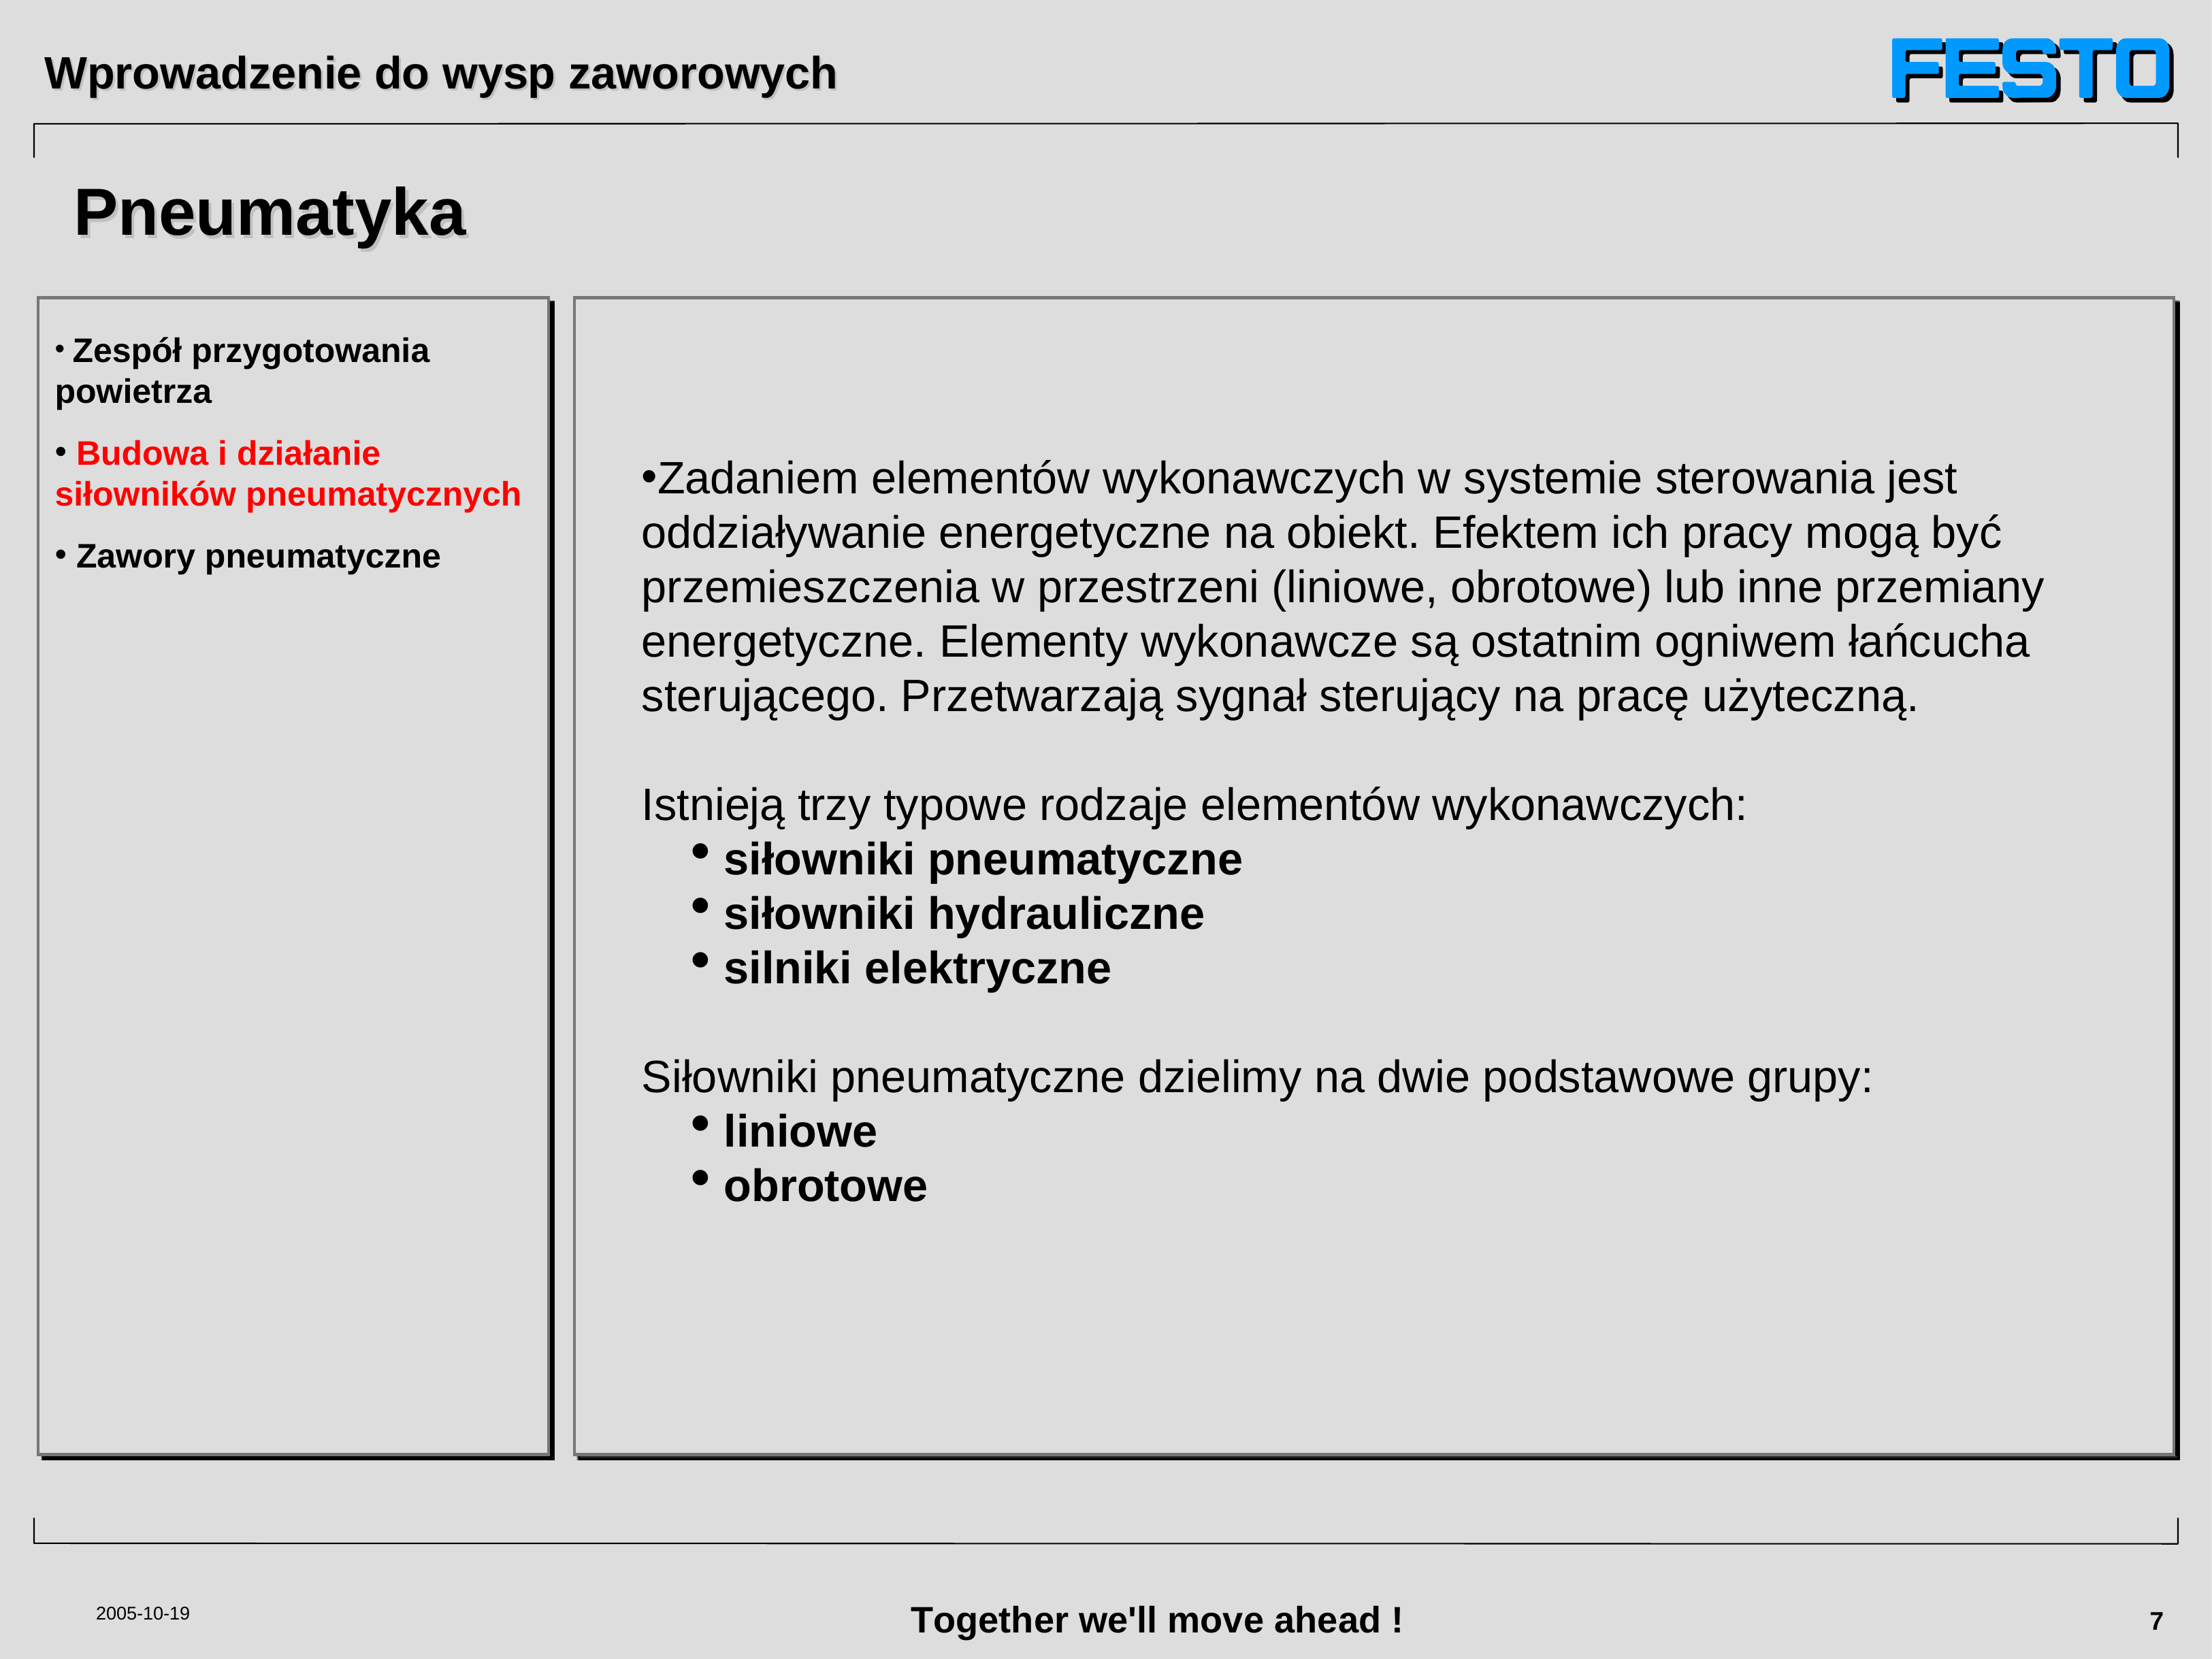

# Pneumatyka
 Zespół przygotowania powietrza
 Budowa i działanie siłowników pneumatycznych
 Zawory pneumatyczne
Zadaniem elementów wykonawczych w systemie sterowania jest oddziaływanie energetyczne na obiekt. Efektem ich pracy mogą być przemieszczenia w przestrzeni (liniowe, obrotowe) lub inne przemiany energetyczne. Elementy wykonawcze są ostatnim ogniwem łańcucha sterującego. Przetwarzają sygnał sterujący na pracę użyteczną.
Istnieją trzy typowe rodzaje elementów wykonawczych:
 siłowniki pneumatyczne
 siłowniki hydrauliczne
 silniki elektryczne
Siłowniki pneumatyczne dzielimy na dwie podstawowe grupy:
 liniowe
 obrotowe
2005-10-19
Together we'll move ahead !